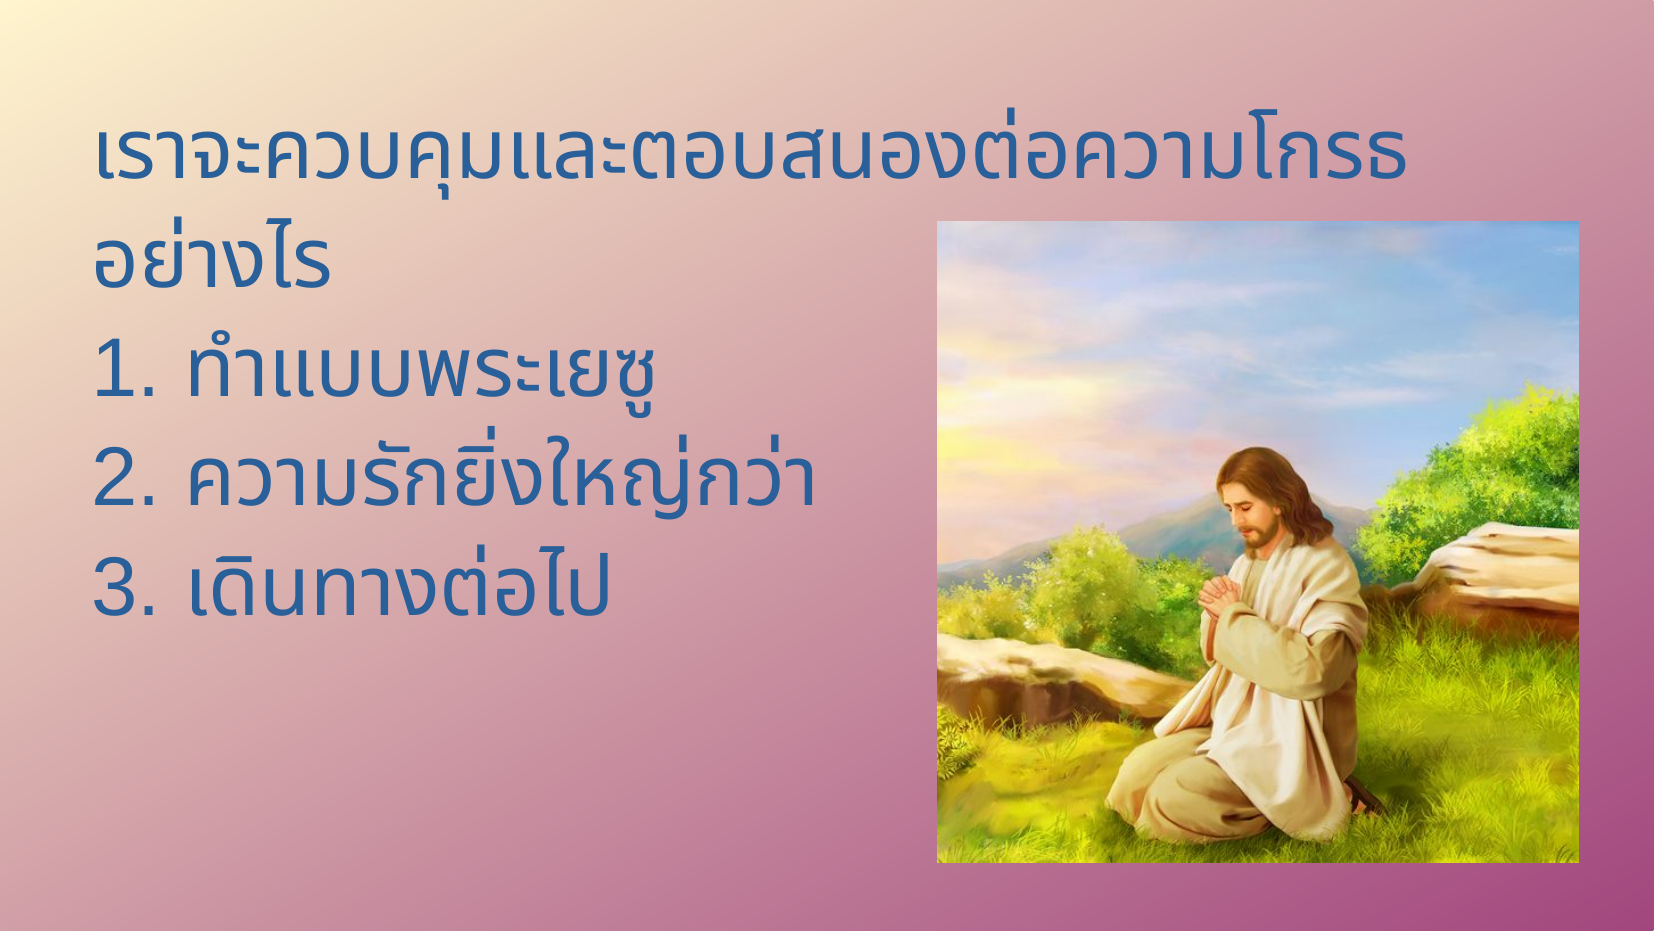

เราจะควบคุมและตอบสนองต่อความโกรธอย่างไร
1. ทำแบบพระเยซู
2. ความรักยิ่งใหญ่กว่า
3. เดินทางต่อไป